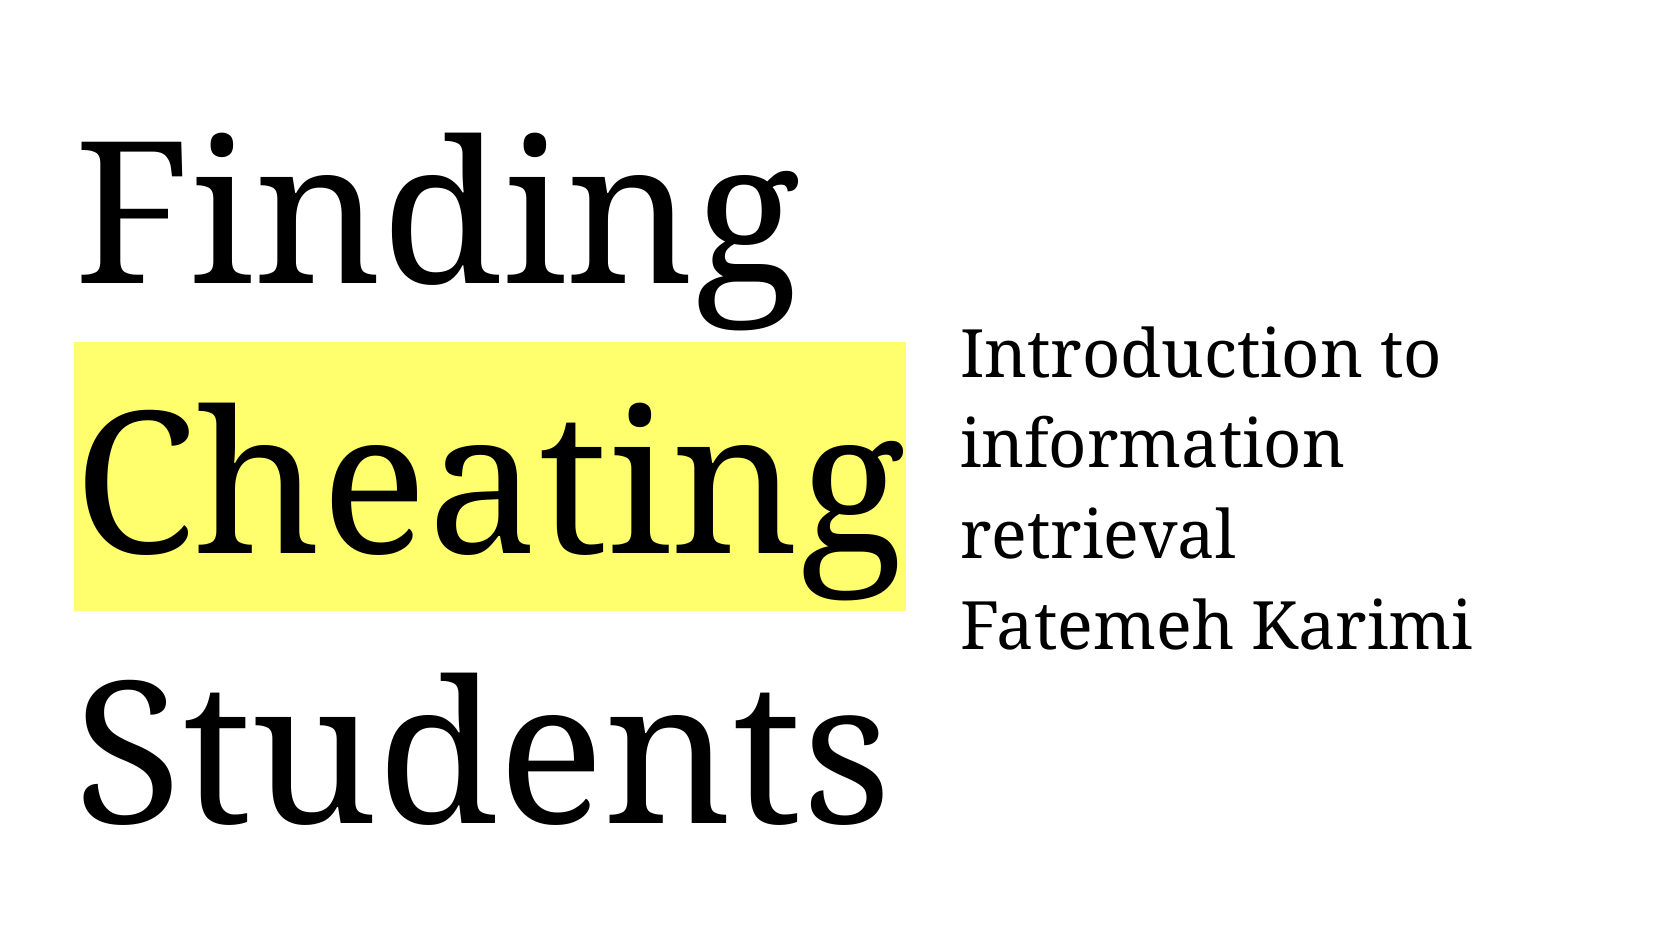

# Finding Cheating Students
Introduction to information retrieval
Fatemeh Karimi